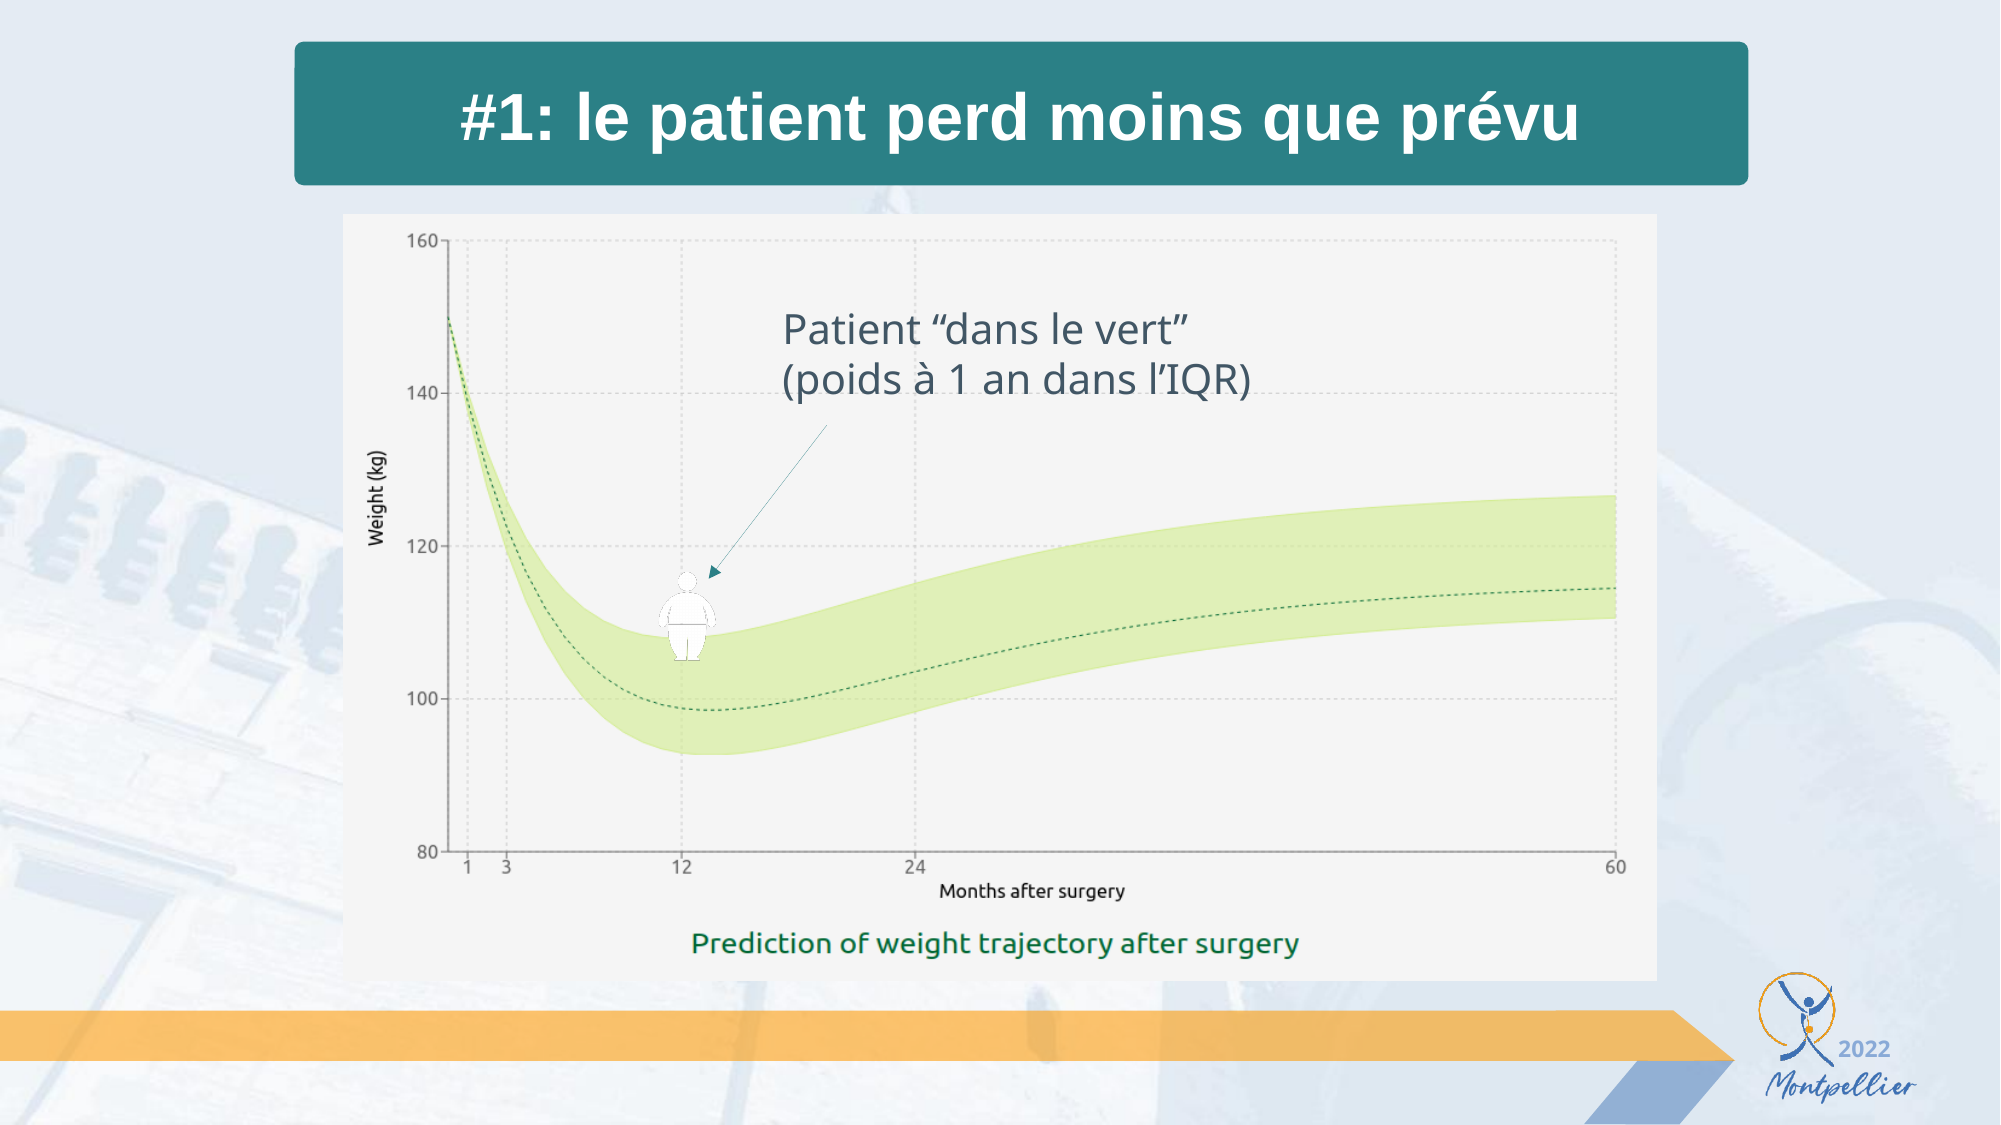

#1: le patient perd moins que prévu
Patient “dans le vert”
(poids à 1 an dans l’IQR)